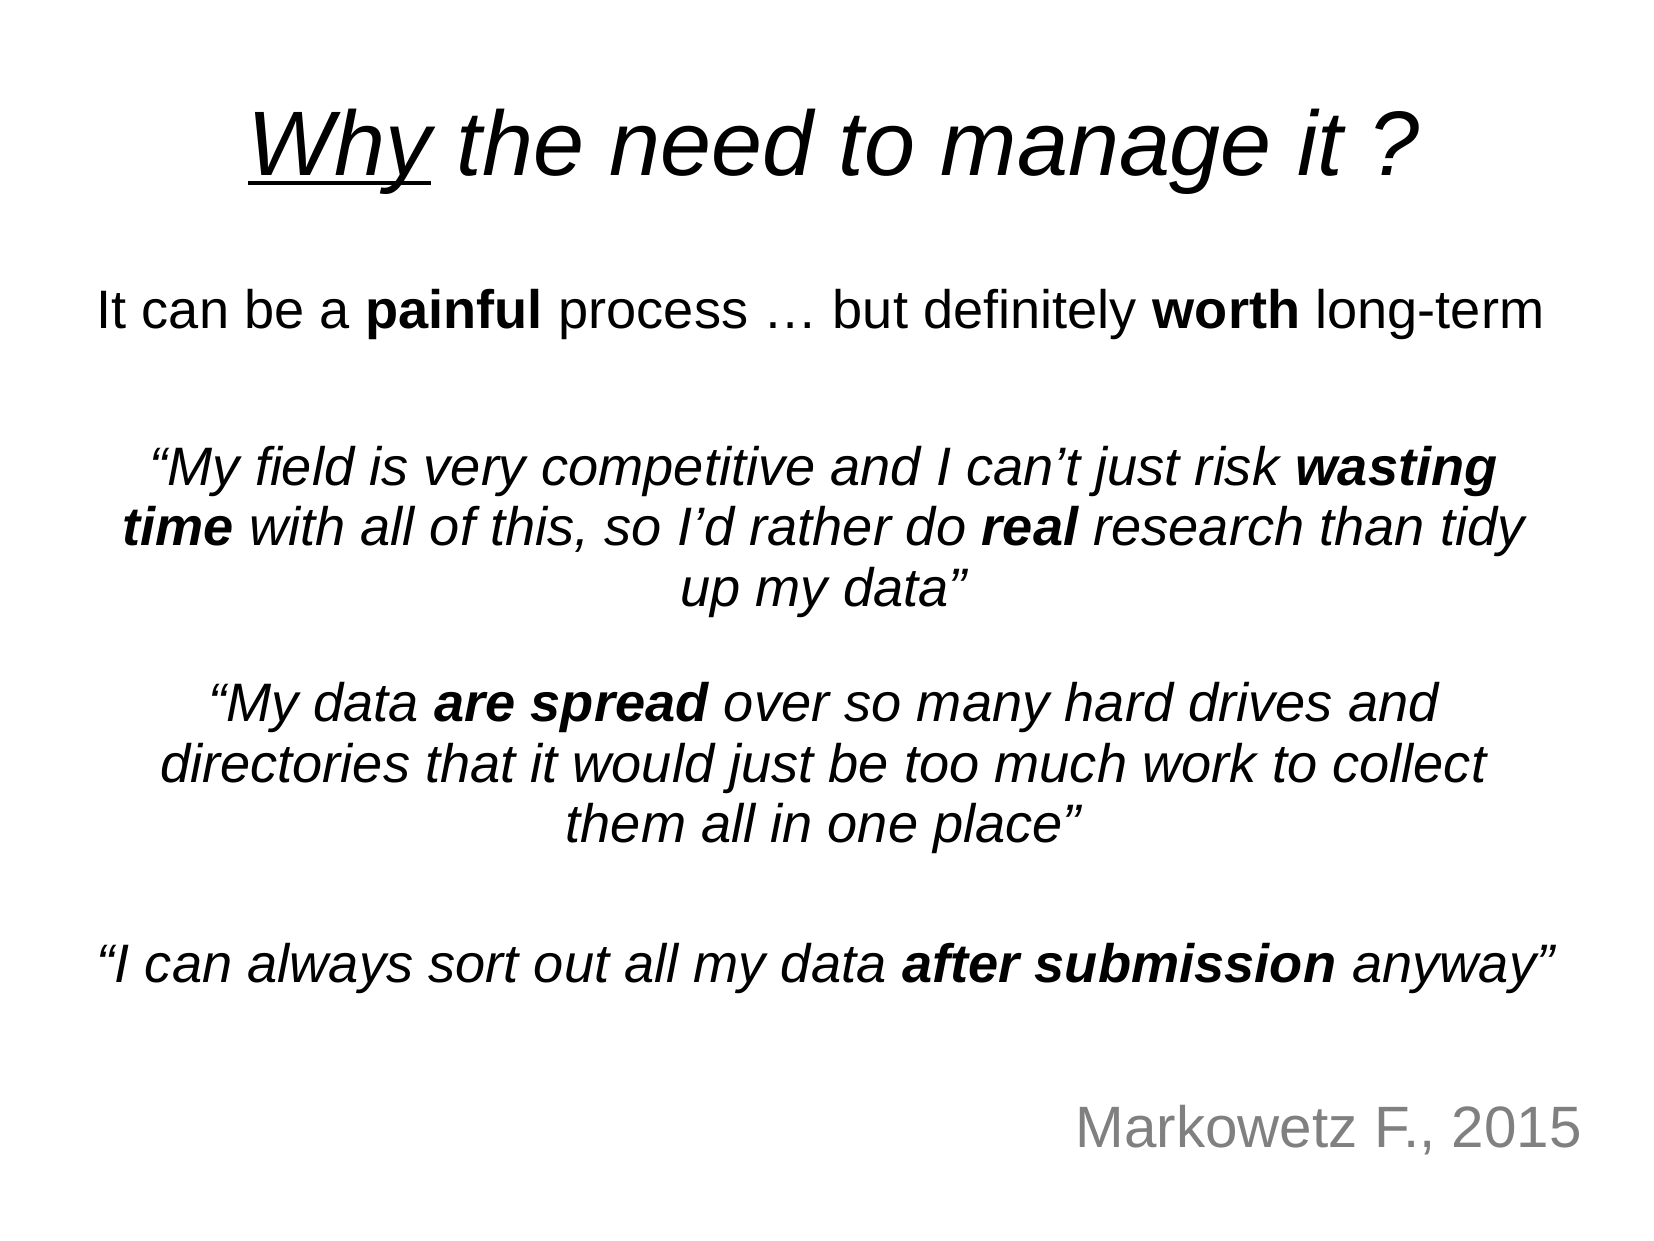

# Why the need to manage it ?
It can be a painful process … but definitely worth long-term
“My field is very competitive and I can’t just risk wasting time with all of this, so I’d rather do real research than tidy up my data”
“My data are spread over so many hard drives and directories that it would just be too much work to collect them all in one place”
“I can always sort out all my data after submission anyway”
Markowetz F., 2015